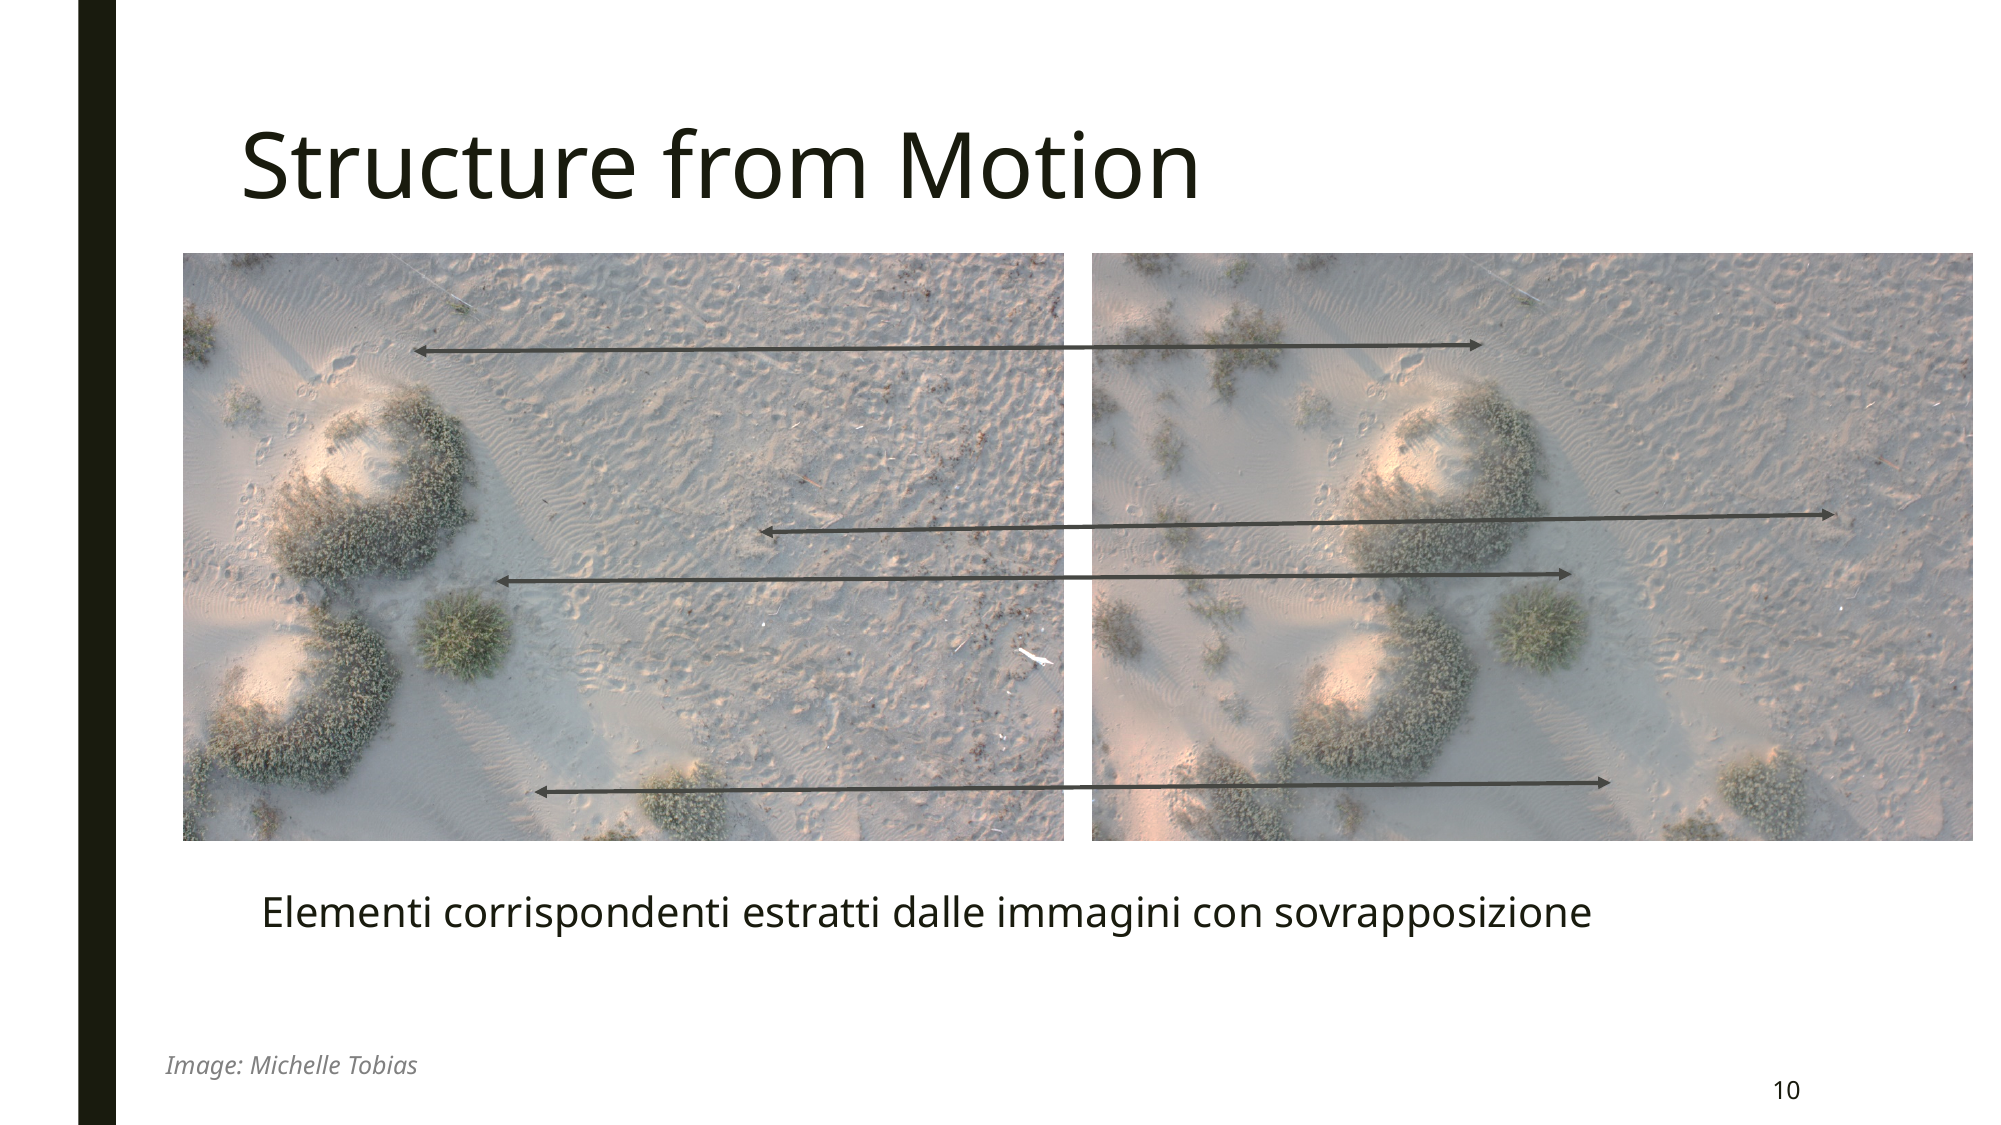

# Structure from Motion
Elementi corrispondenti estratti dalle immagini con sovrapposizione
Image: Michelle Tobias